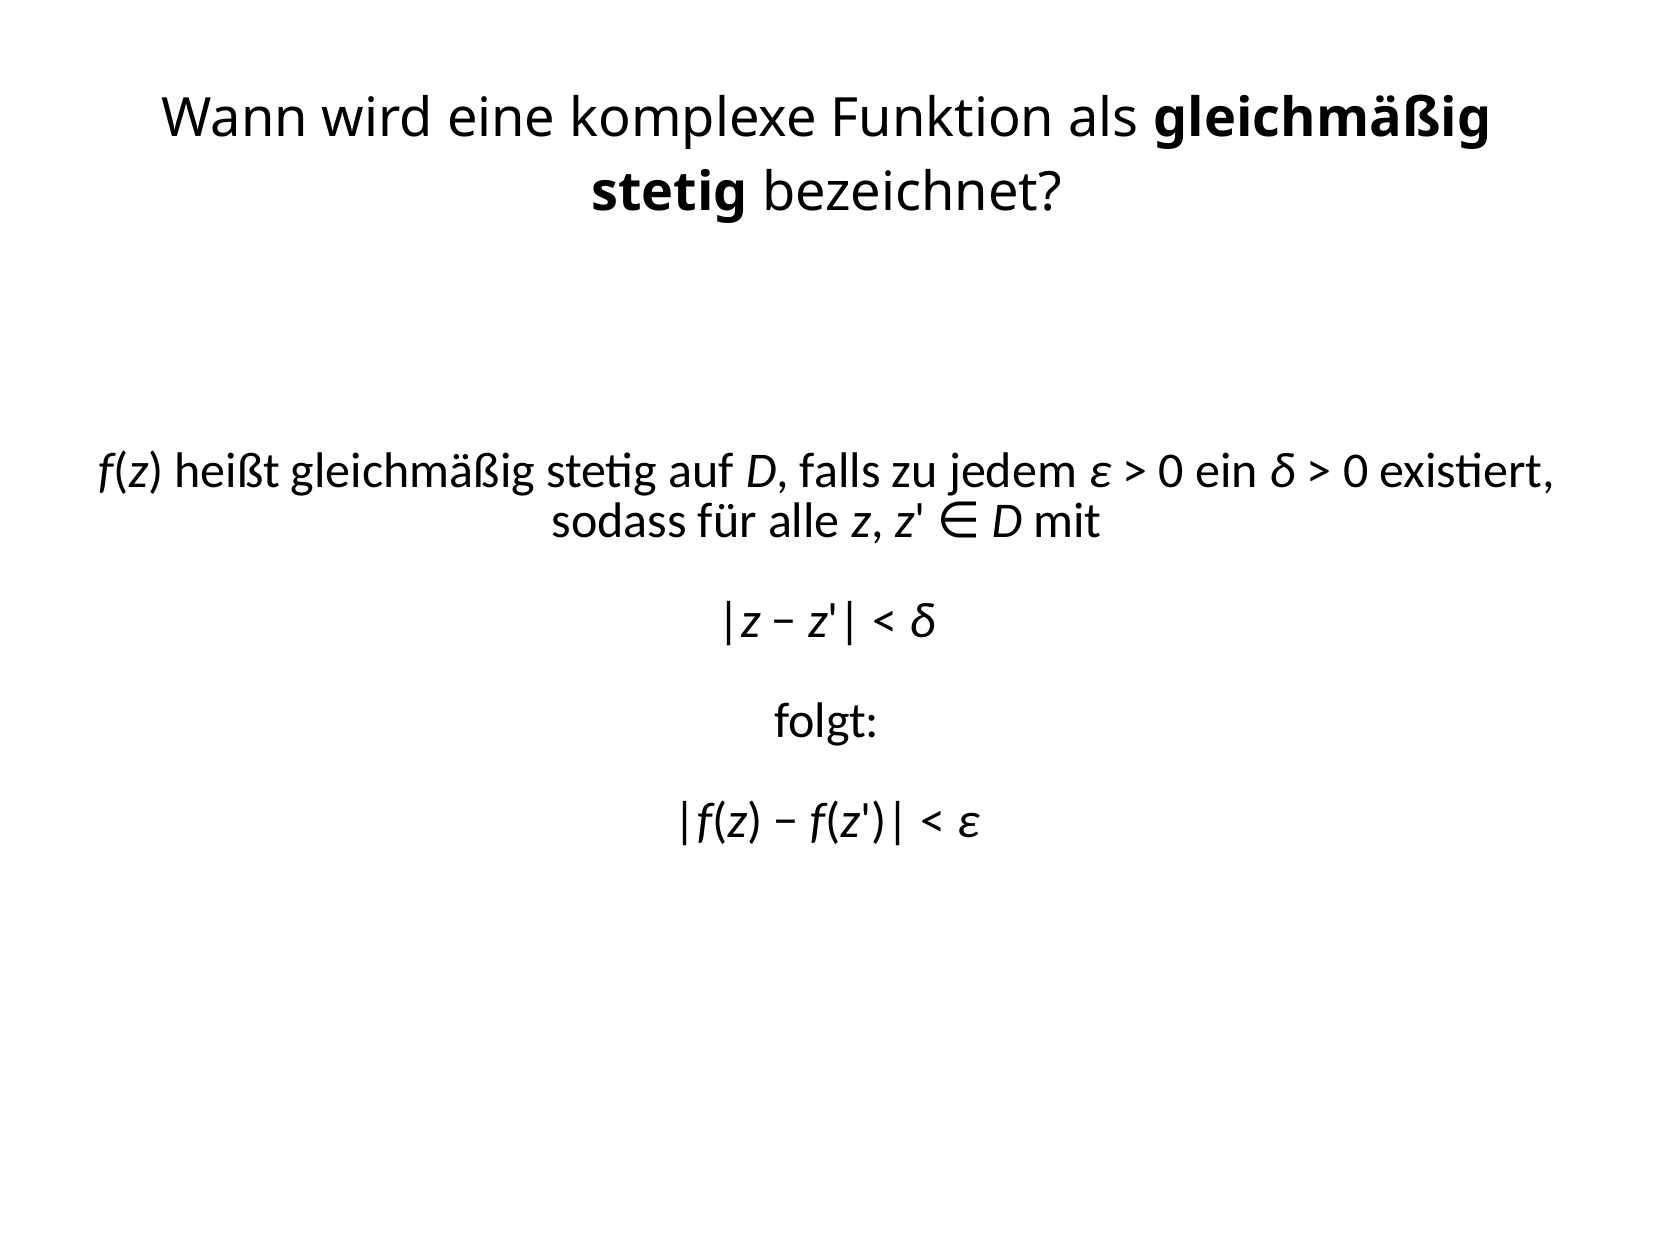

# Wann wird eine komplexe Funktion als gleichmäßig stetig bezeichnet?
f(z) heißt gleichmäßig stetig auf D, falls zu jedem ε > 0 ein δ > 0 existiert, sodass für alle z, z' ∈ D mit
|z − z'| < δ
folgt:
|f(z) − f(z')| < ε